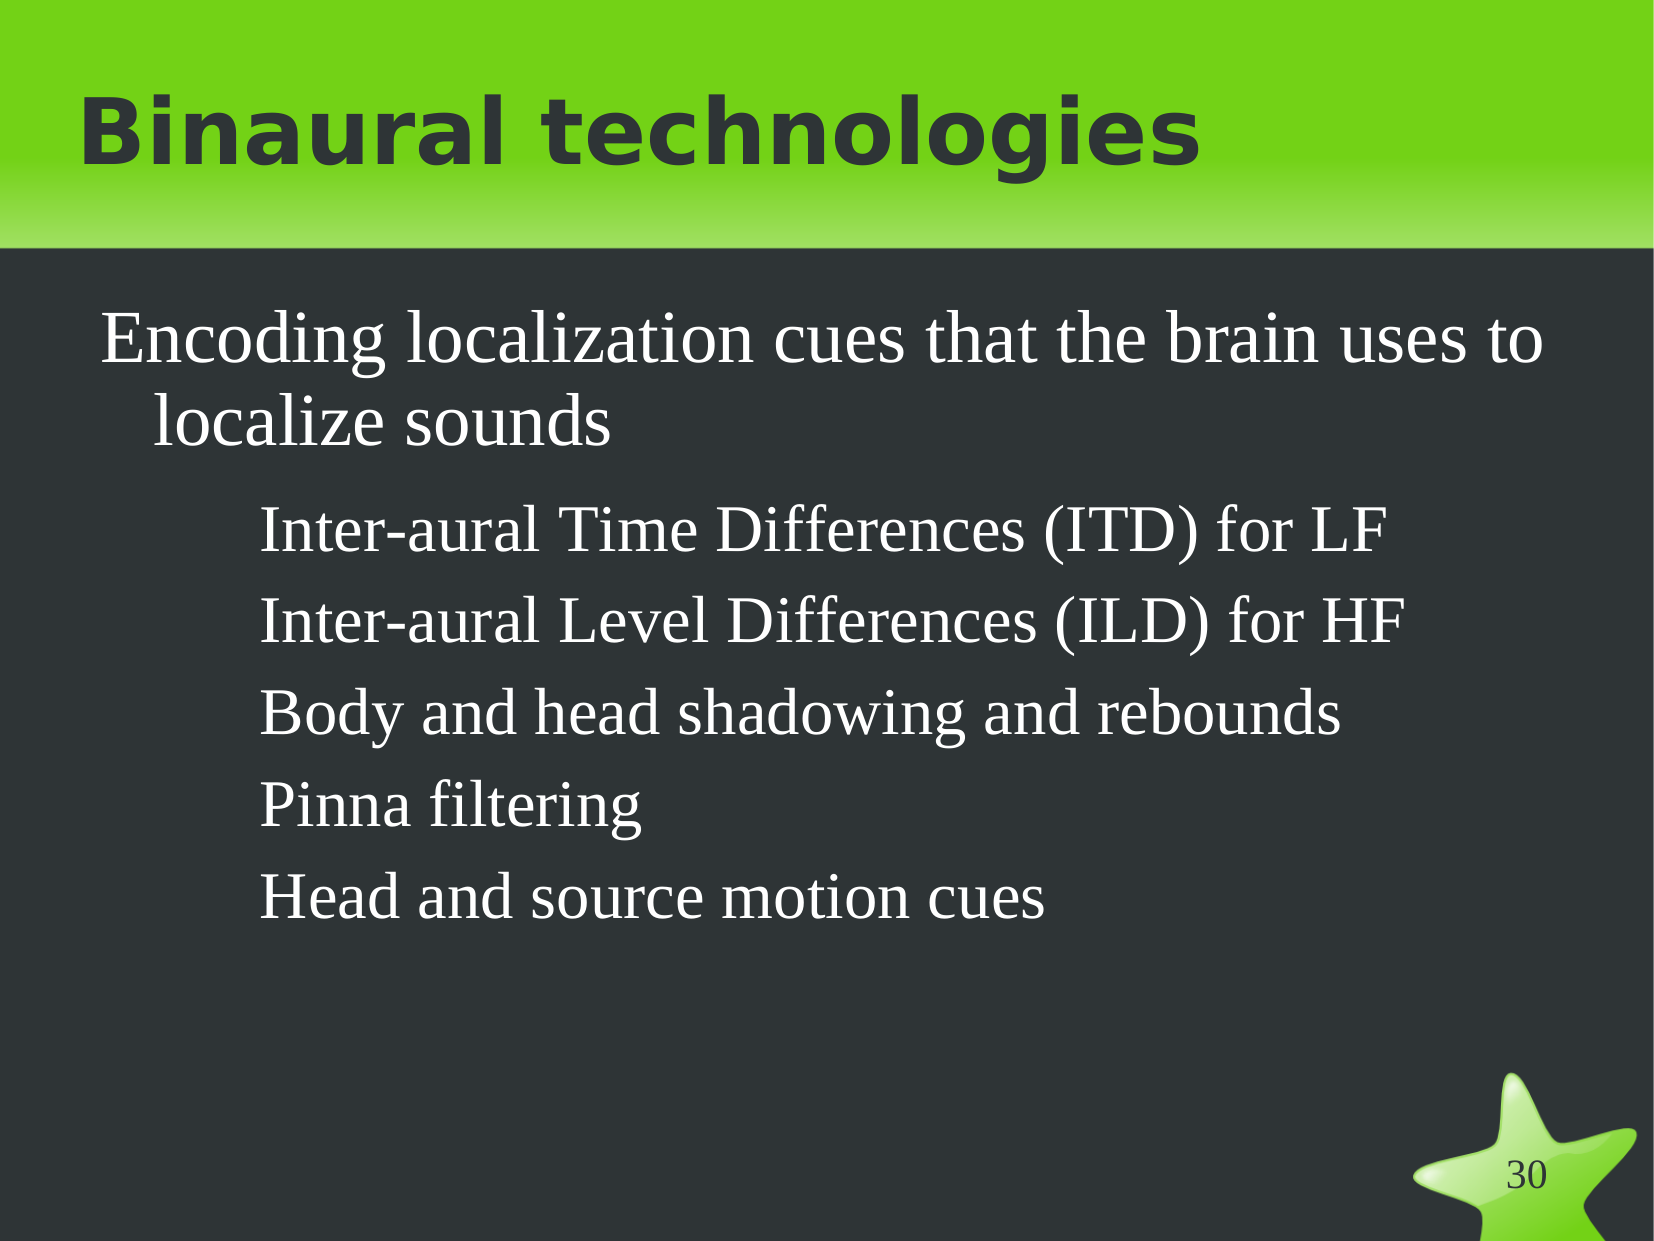

# Binaural technologies
Encoding localization cues that the brain uses to localize sounds
Inter-aural Time Differences (ITD) for LF
Inter-aural Level Differences (ILD) for HF
Body and head shadowing and rebounds
Pinna filtering
Head and source motion cues
30